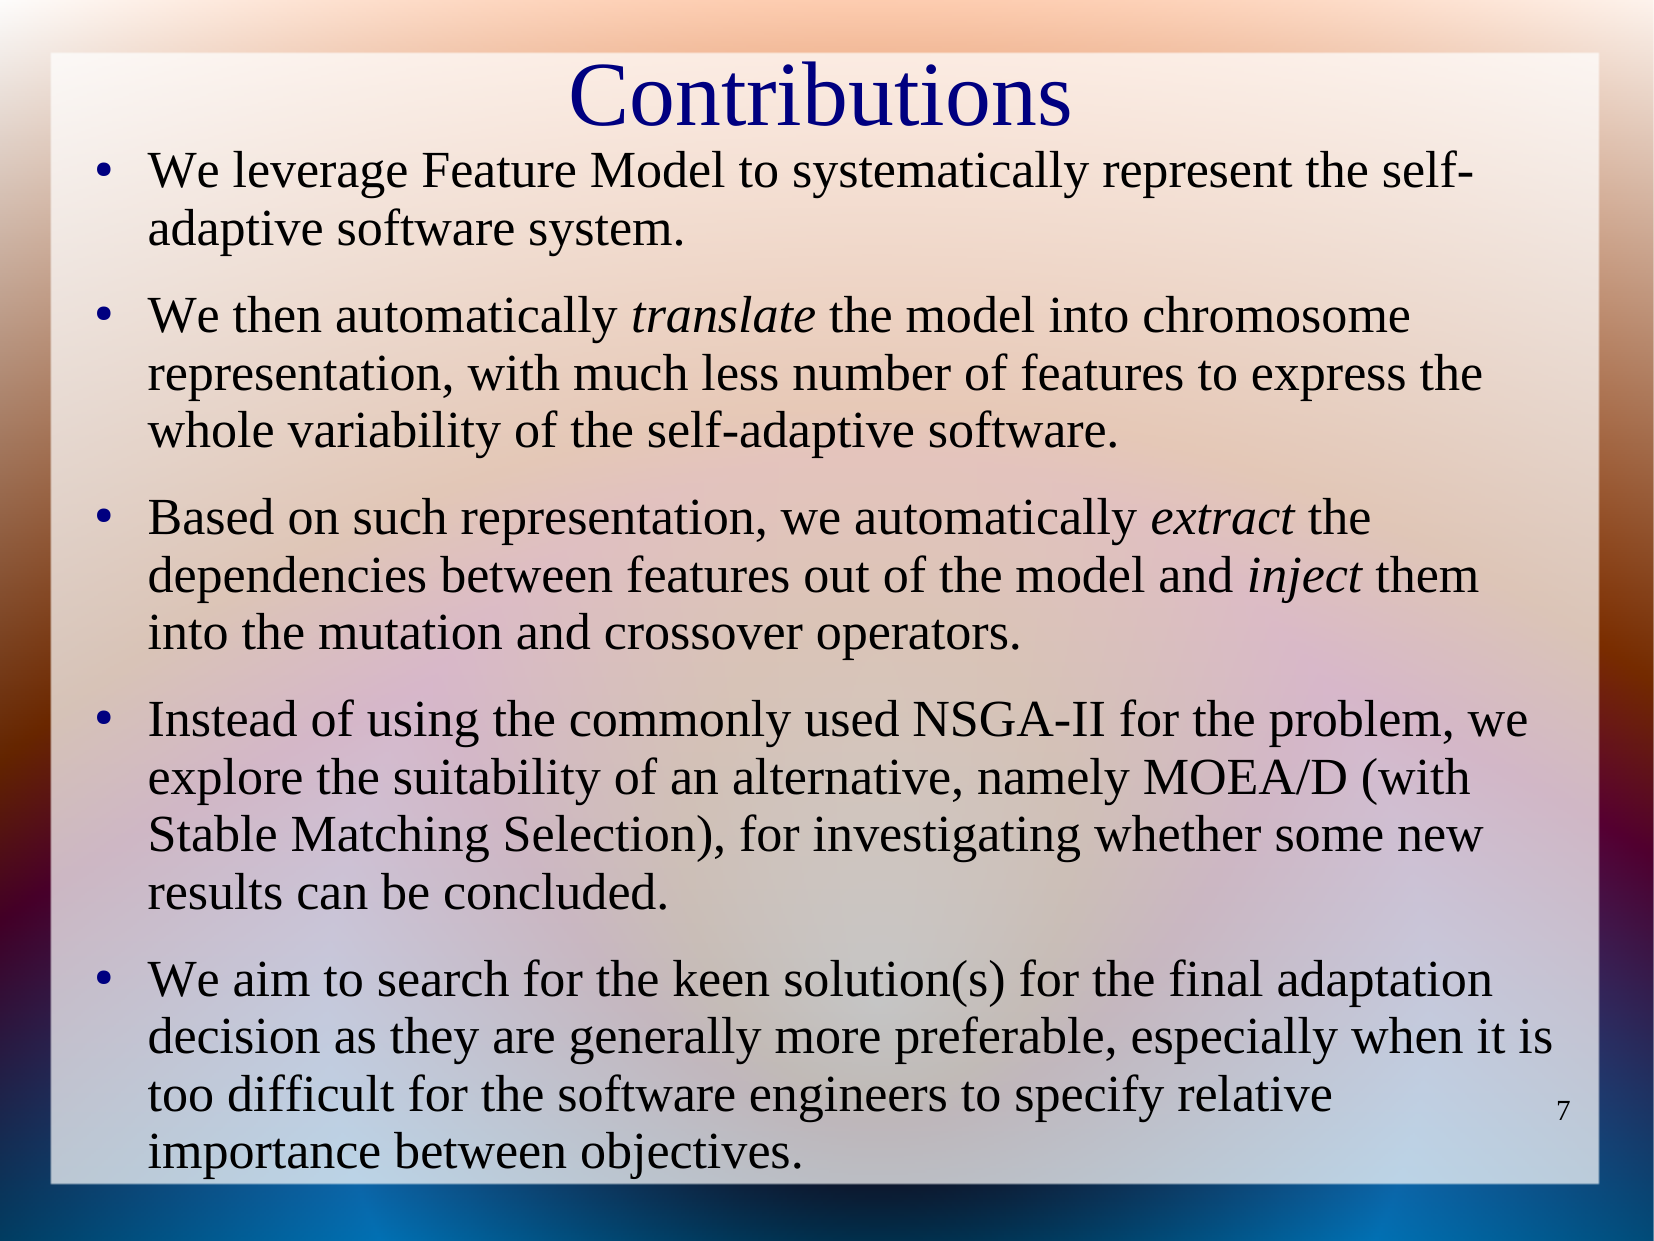

# Contributions
We leverage Feature Model to systematically represent the self-adaptive software system.
We then automatically translate the model into chromosome representation, with much less number of features to express the whole variability of the self-adaptive software.
Based on such representation, we automatically extract the dependencies between features out of the model and inject them into the mutation and crossover operators.
Instead of using the commonly used NSGA-II for the problem, we explore the suitability of an alternative, namely MOEA/D (with Stable Matching Selection), for investigating whether some new results can be concluded.
We aim to search for the keen solution(s) for the final adaptation decision as they are generally more preferable, especially when it is too difficult for the software engineers to specify relative importance between objectives.
7